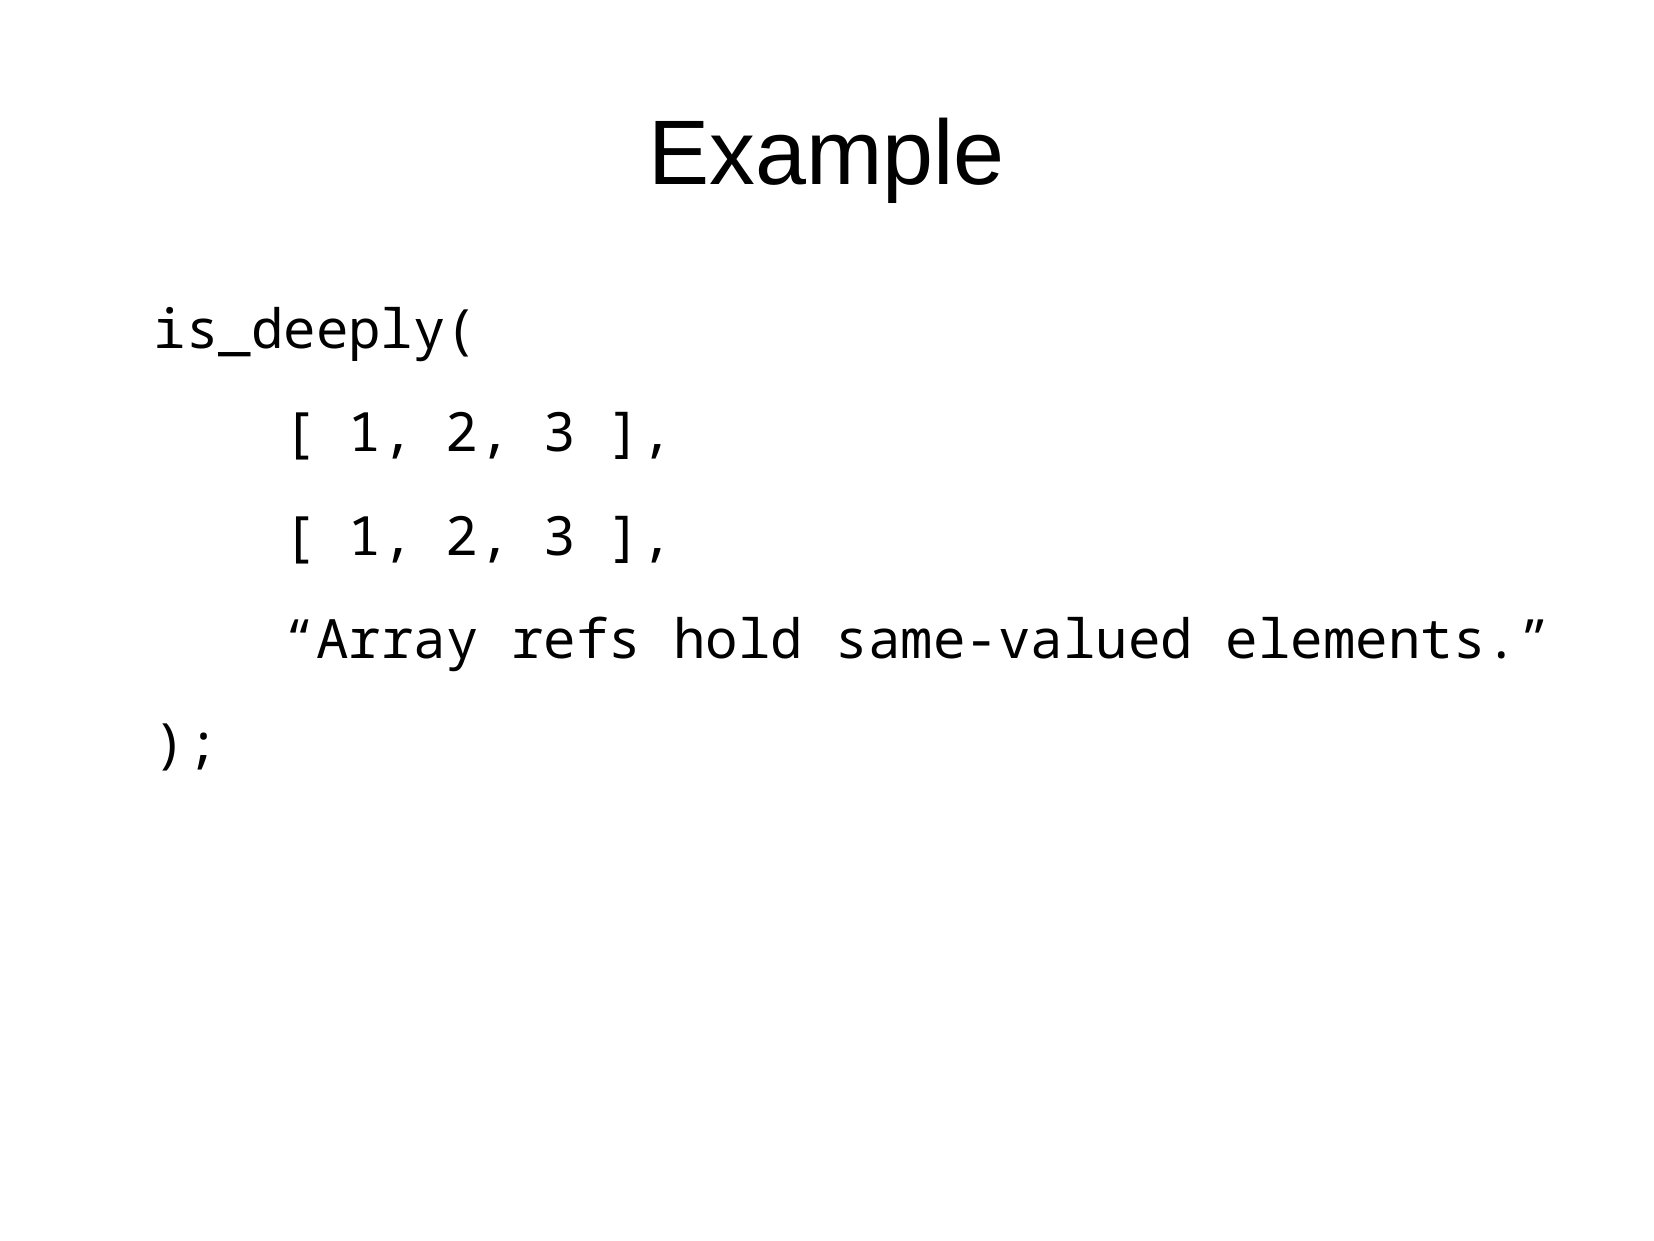

# Example
is_deeply(
 [ 1, 2, 3 ],
 [ 1, 2, 3 ],
 “Array refs hold same-valued elements.”
);